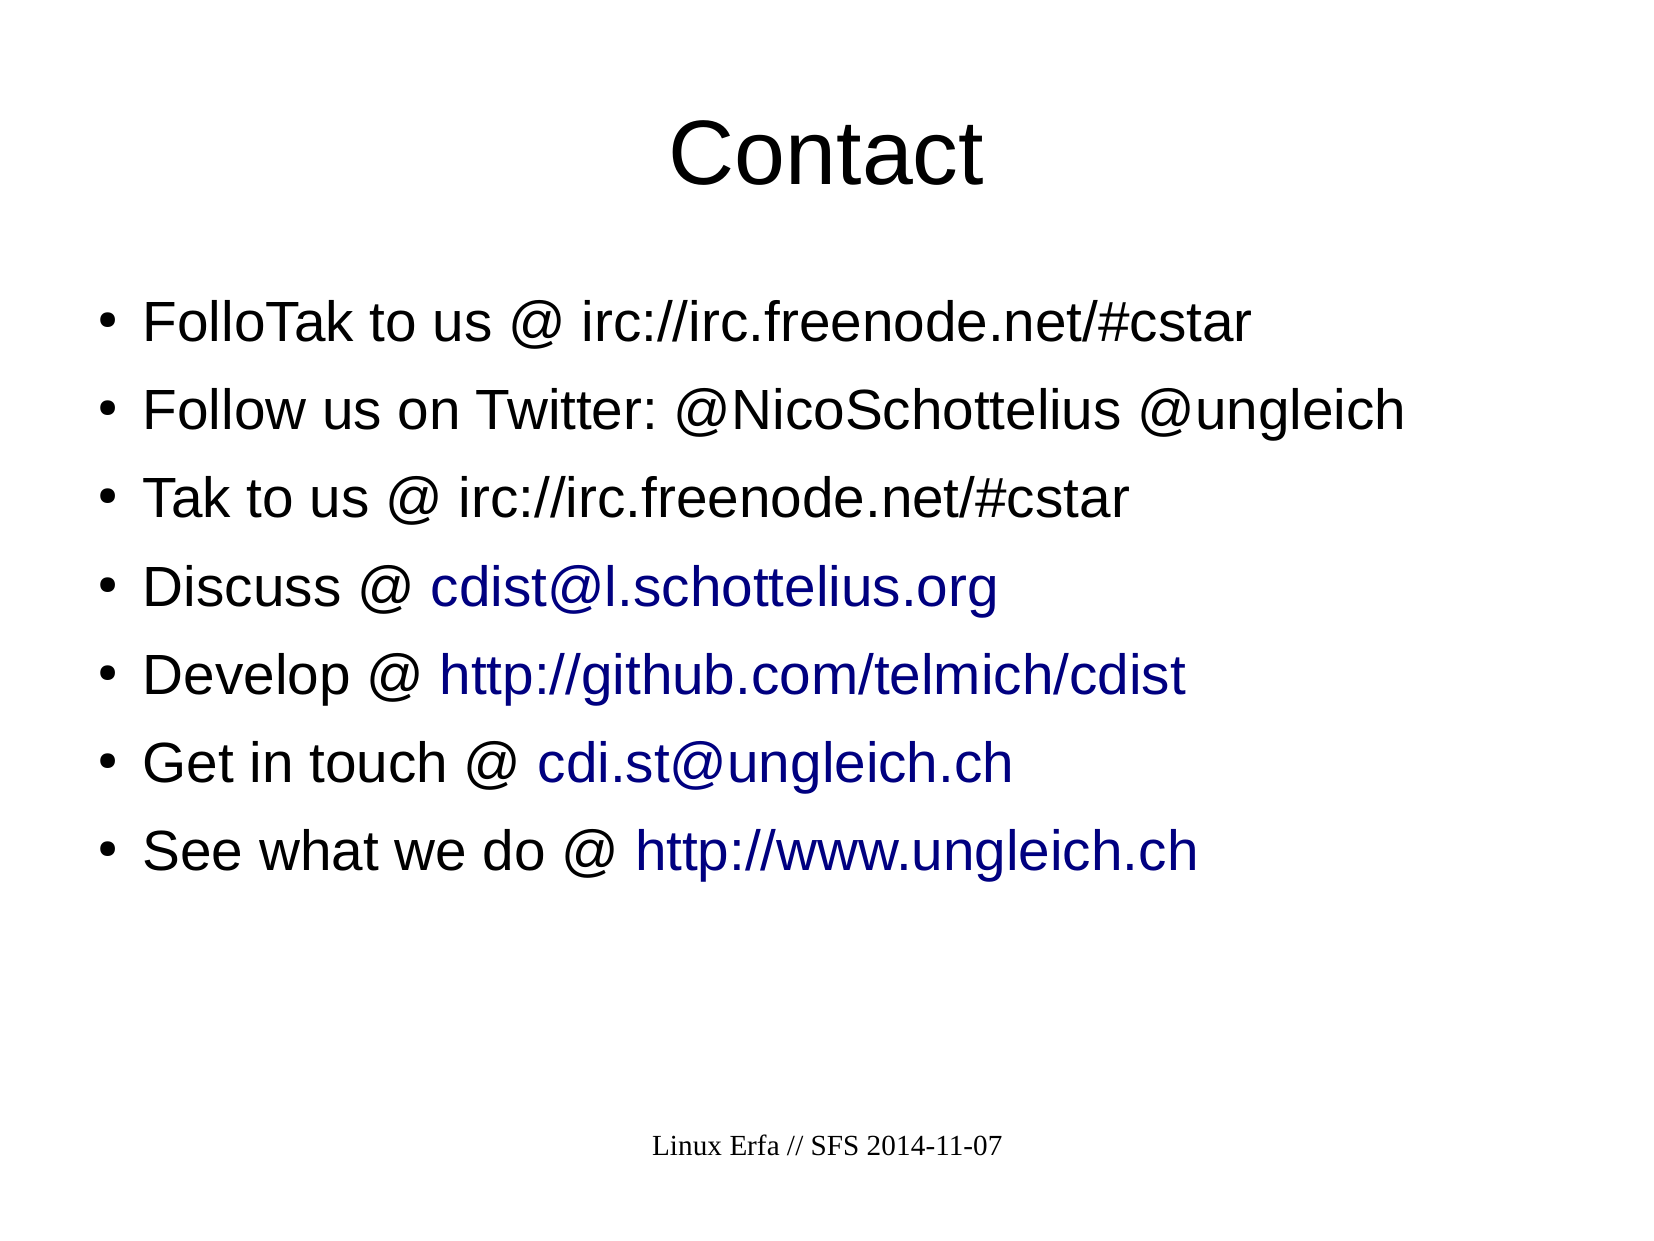

# Contact
FolloTak to us @ irc://irc.freenode.net/#cstar
Follow us on Twitter: @NicoSchottelius @ungleich
Tak to us @ irc://irc.freenode.net/#cstar
Discuss @ cdist@l.schottelius.org
Develop @ http://github.com/telmich/cdist
Get in touch @ cdi.st@ungleich.ch
See what we do @ http://www.ungleich.ch
Linux Erfa // SFS 2014-11-07